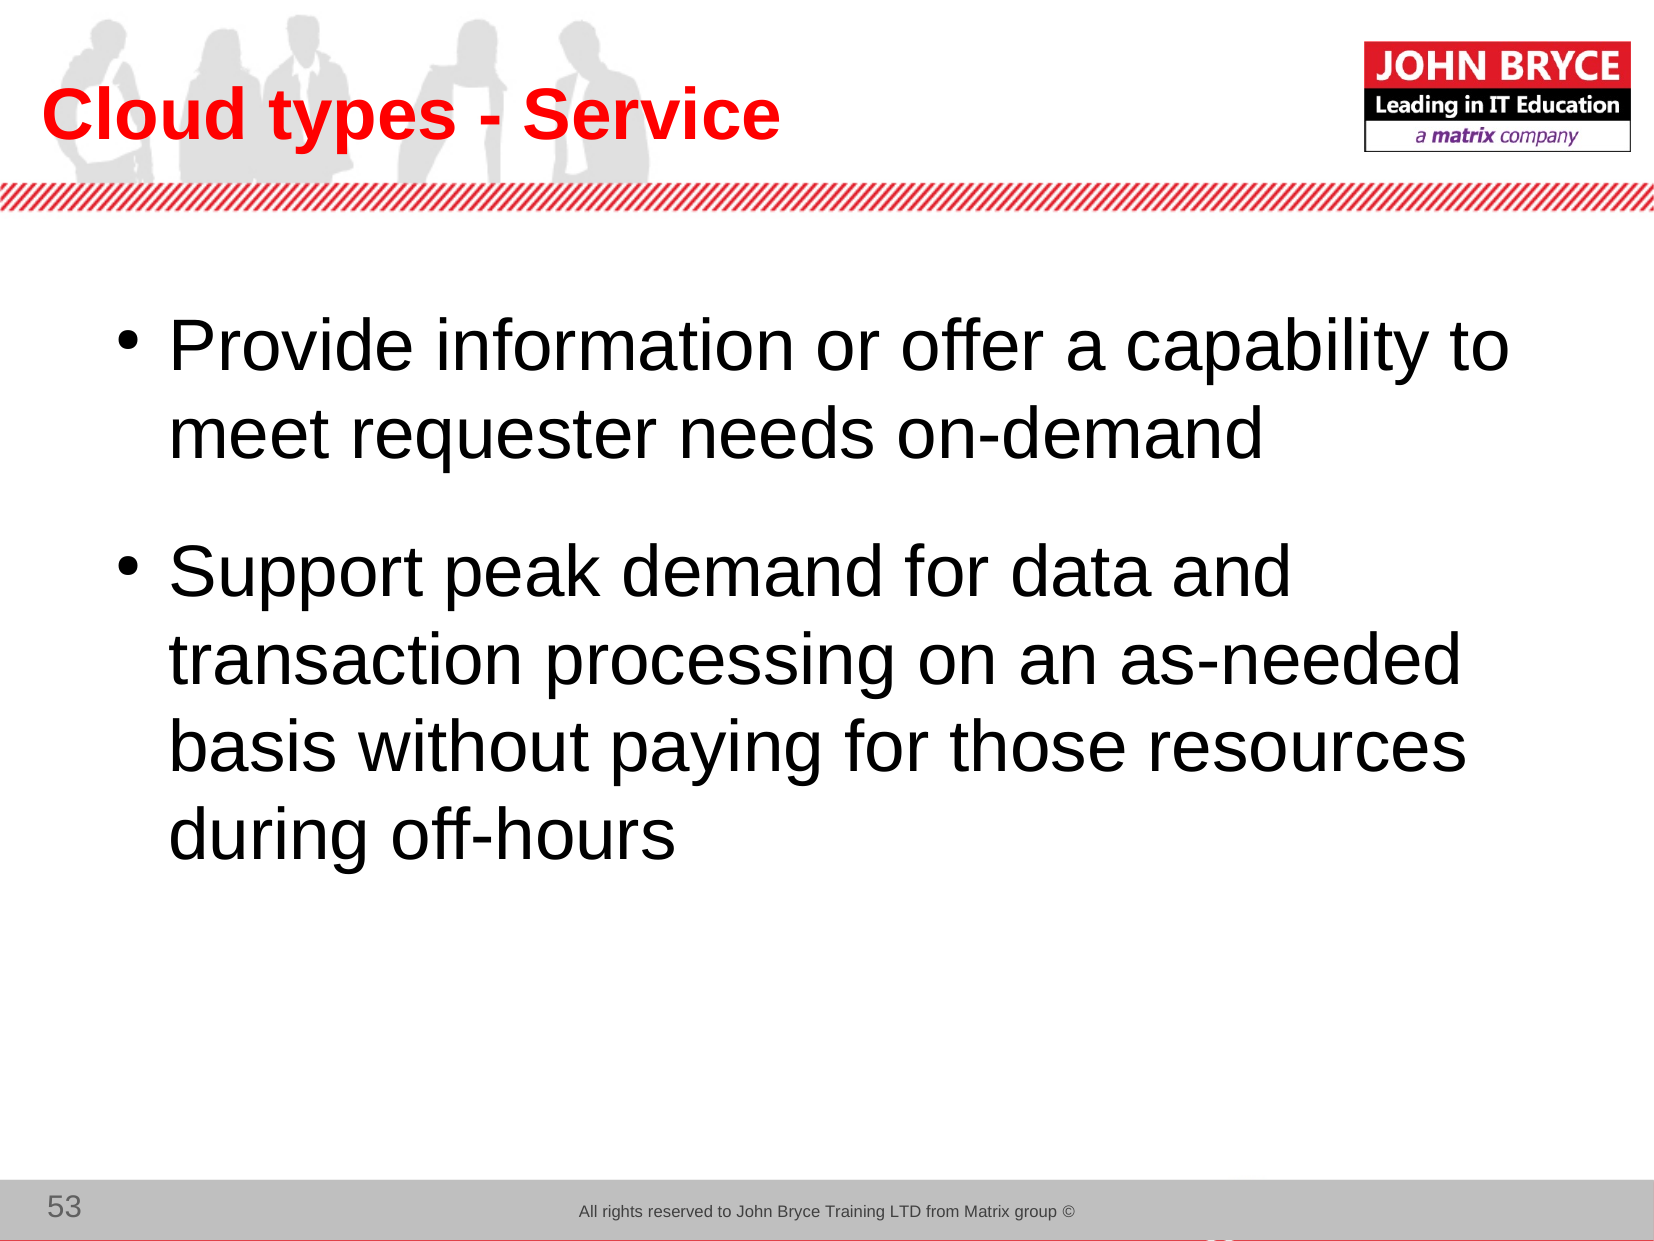

# Cloud types - Service
Provide information or offer a capability to meet requester needs on-demand
Support peak demand for data and transaction processing on an as-needed basis without paying for those resources during off-hours